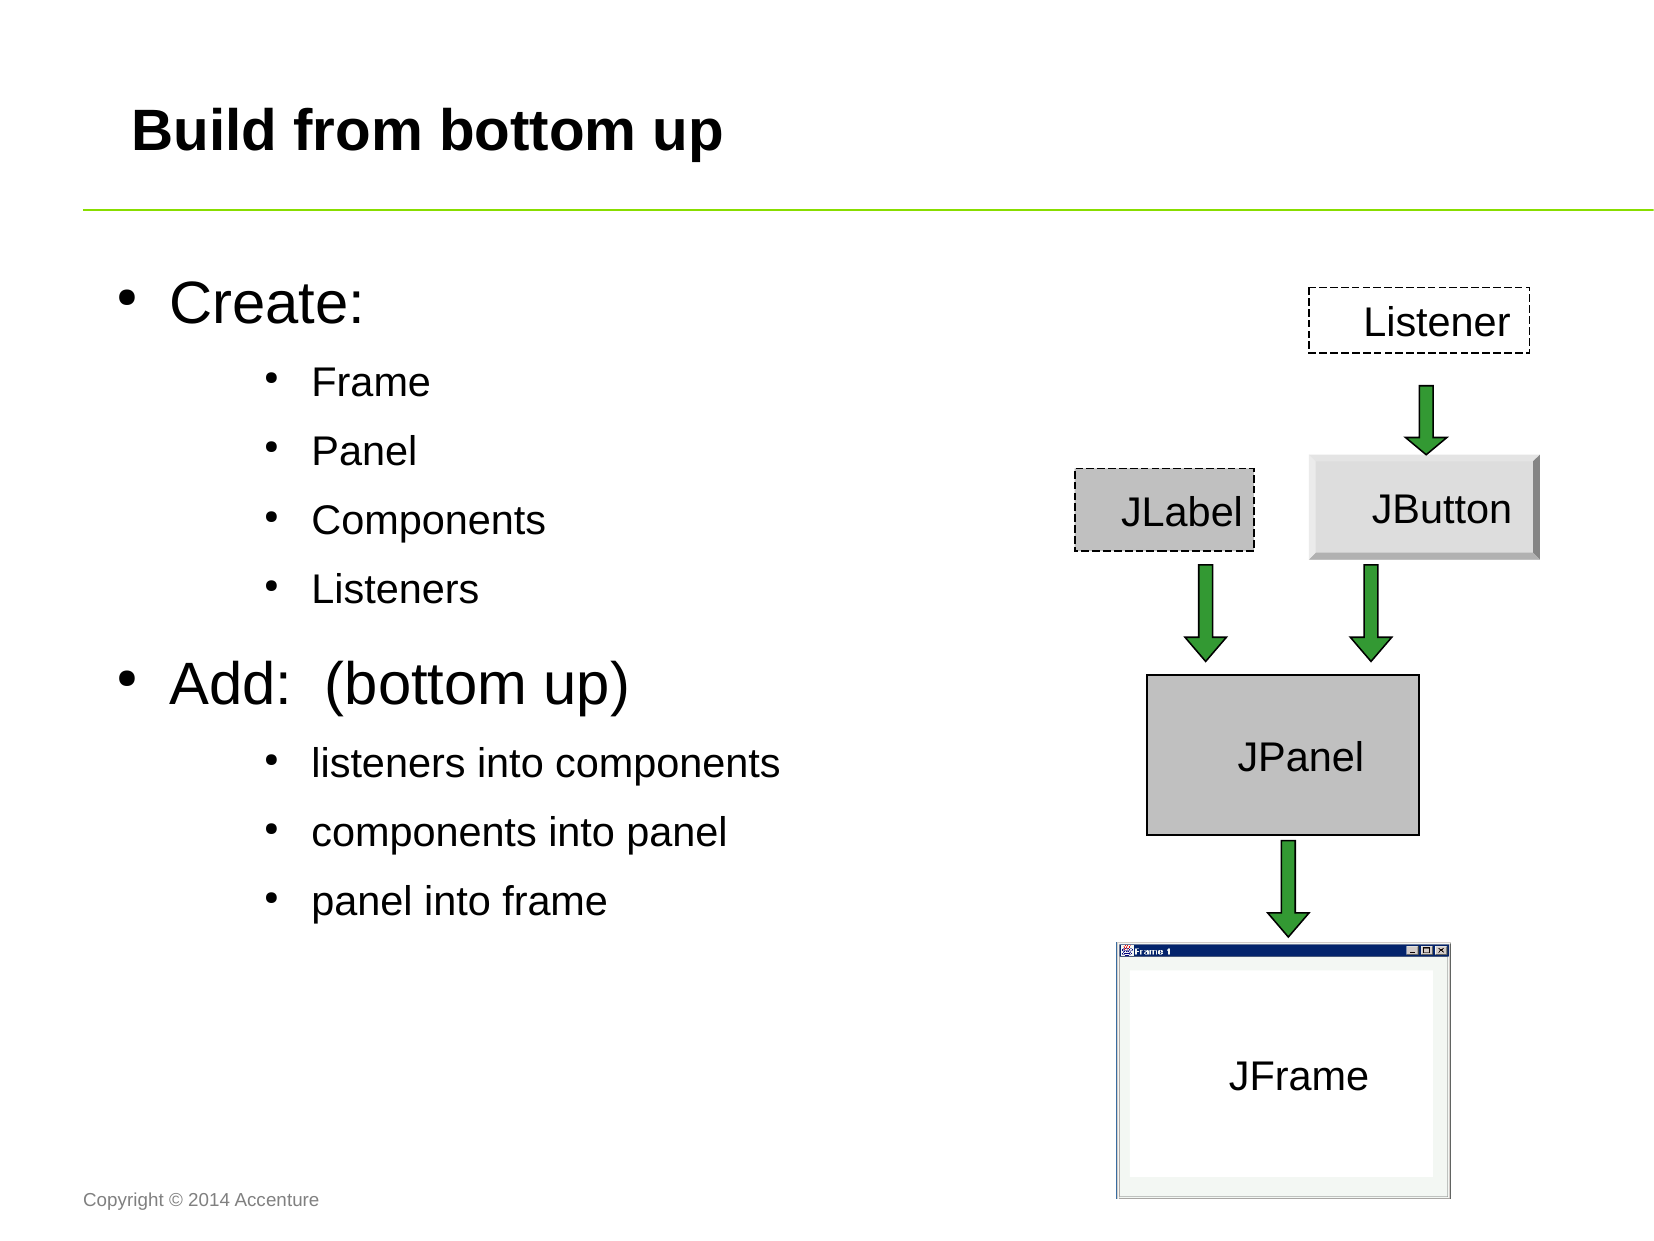

# Build from bottom up
Create:
Frame
Panel
Components
Listeners
Add: (bottom up)
listeners into components
components into panel
panel into frame
Listener
JButton
JLabel
JPanel
JFrame